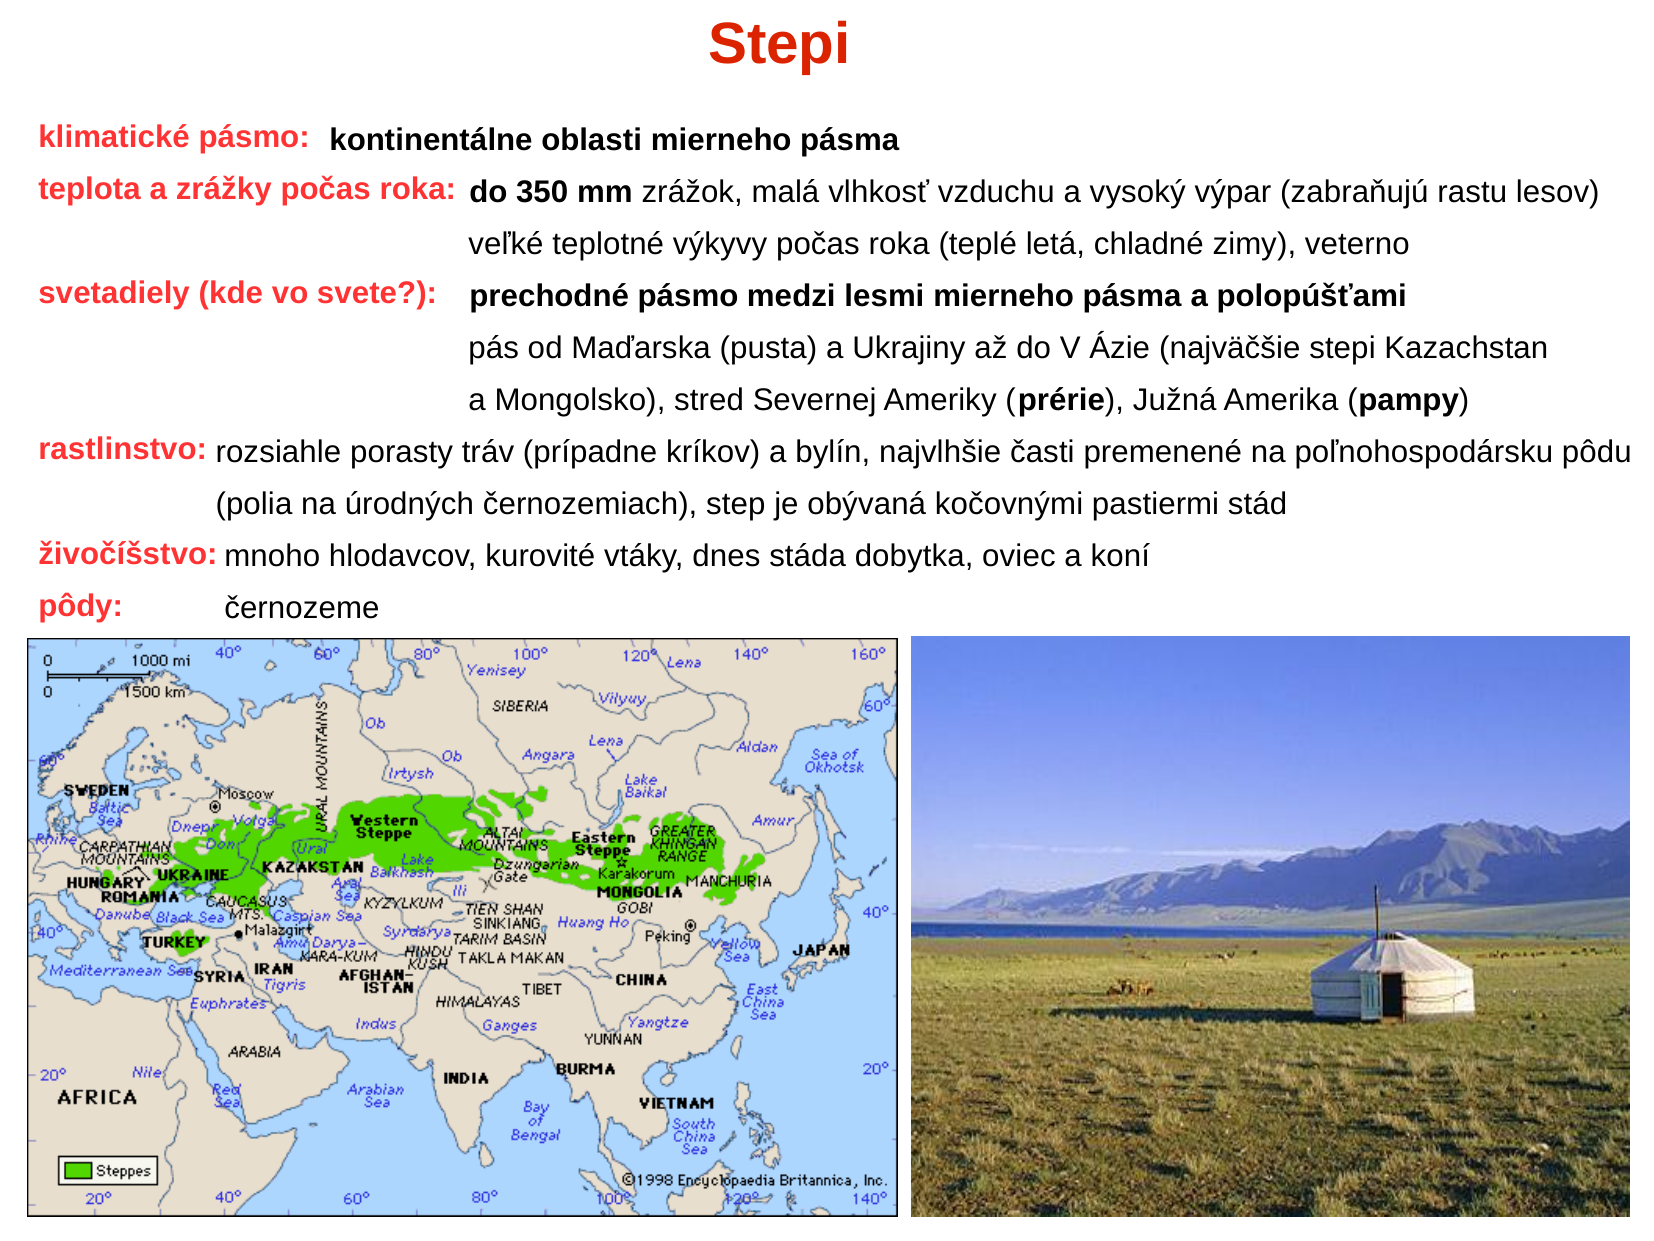

Stepi
klimatické pásmo:
teplota a zrážky počas roka:
svetadiely (kde vo svete?):
rastlinstvo:
živočíšstvo:
pôdy:
 kontinentálne oblasti mierneho pásma
 do 350 mm zrážok, malá vlhkosť vzduchu a vysoký výpar (zabraňujú rastu lesov)
 veľké teplotné výkyvy počas roka (teplé letá, chladné zimy), veterno
 prechodné pásmo medzi lesmi mierneho pásma a polopúšťami
 pás od Maďarska (pusta) a Ukrajiny až do V Ázie (najväčšie stepi Kazachstan
 a Mongolsko), stred Severnej Ameriky (prérie), Južná Amerika (pampy)
rozsiahle porasty tráv (prípadne kríkov) a bylín, najvlhšie časti premenené na poľnohospodársku pôdu
(polia na úrodných černozemiach), step je obývaná kočovnými pastiermi stád
 mnoho hlodavcov, kurovité vtáky, dnes stáda dobytka, oviec a koní
 černozeme